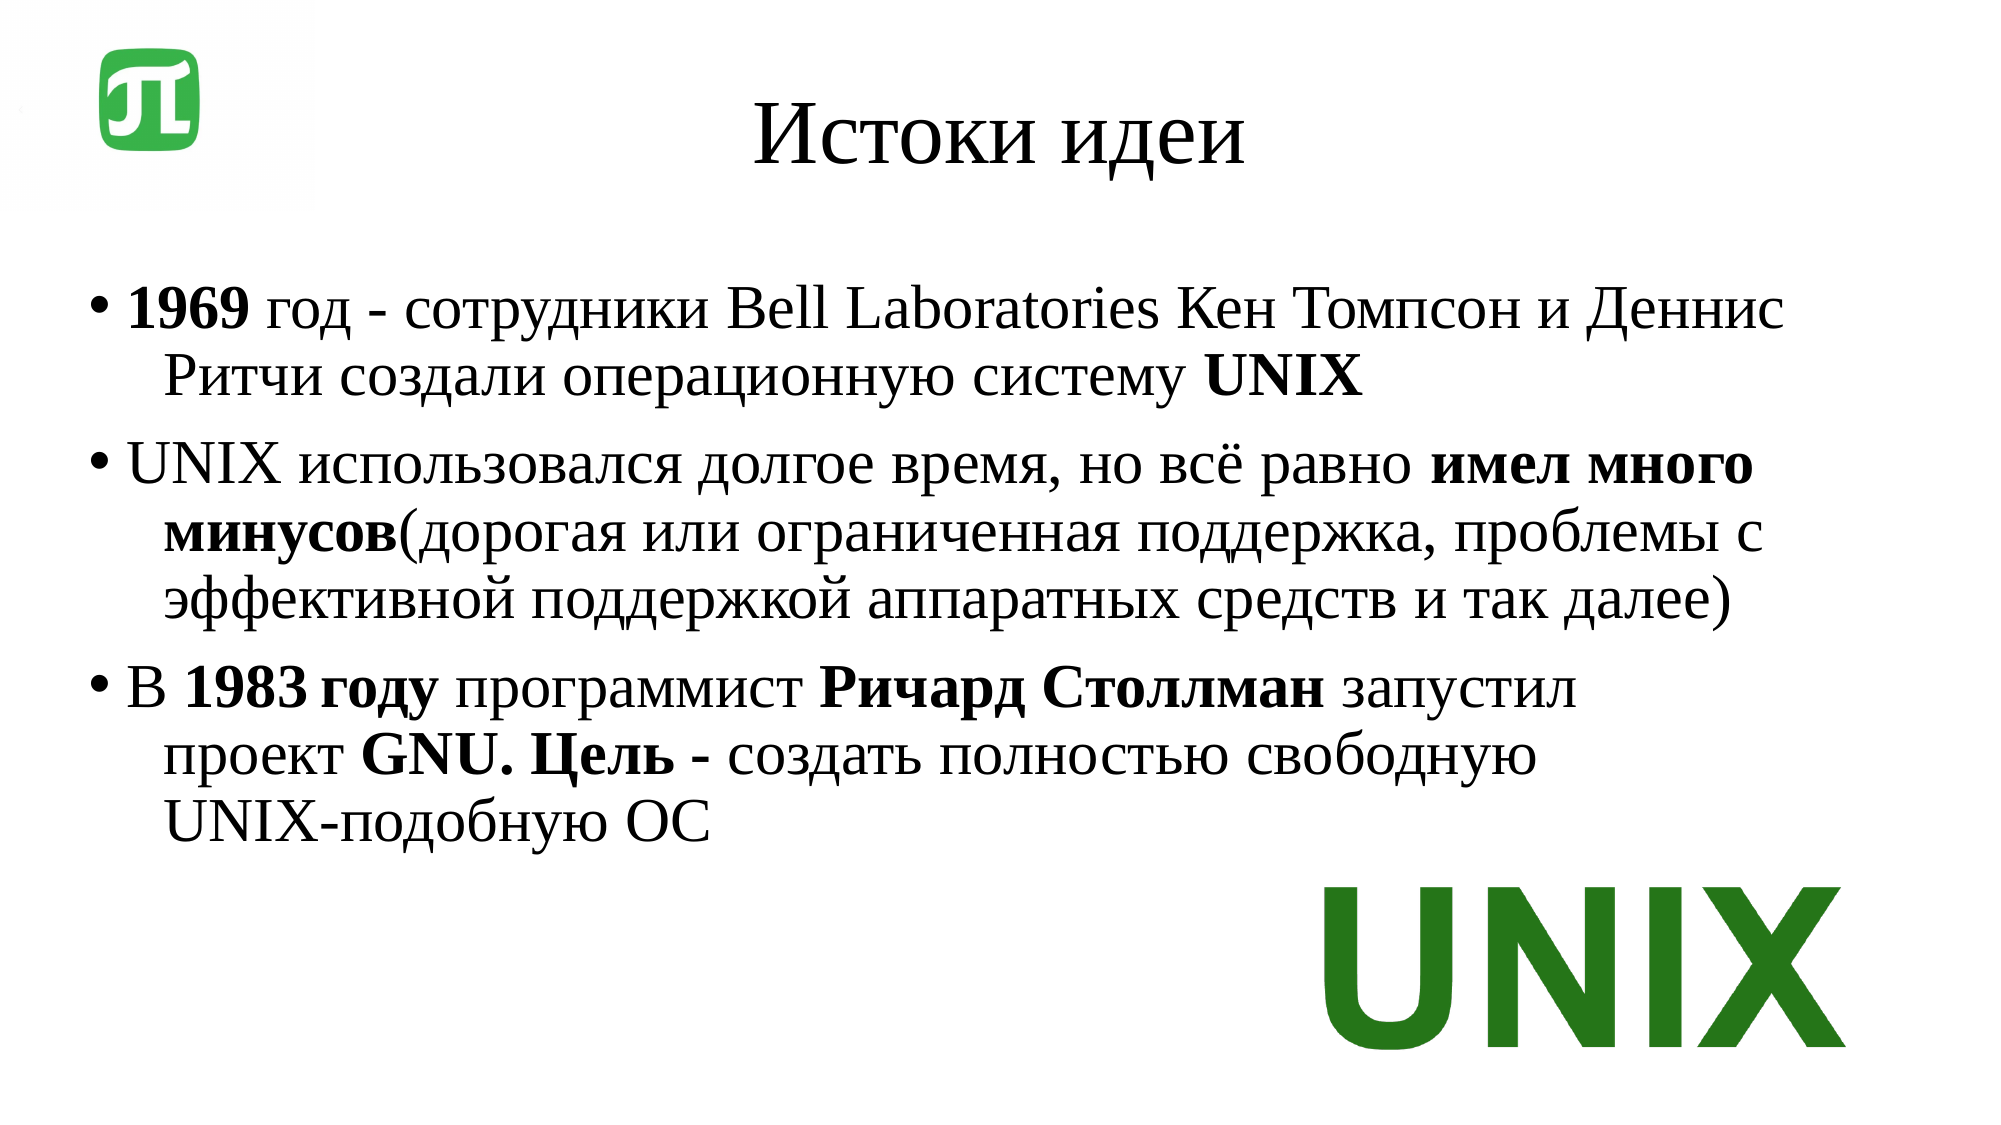

# Истоки идеи
1969 год - сотрудники Bell Laboratories Кен Томпсон и Деннис Ритчи создали операционную систему UNIX
UNIX использовался долгое время, но всё равно имел много минусов(дорогая или ограниченная поддержка, проблемы с эффективной поддержкой аппаратных средств и так далее)
В 1983 году программист Ричард Столлман запустил проект GNU. Цель - создать полностью свободную UNIX‑подобную ОС